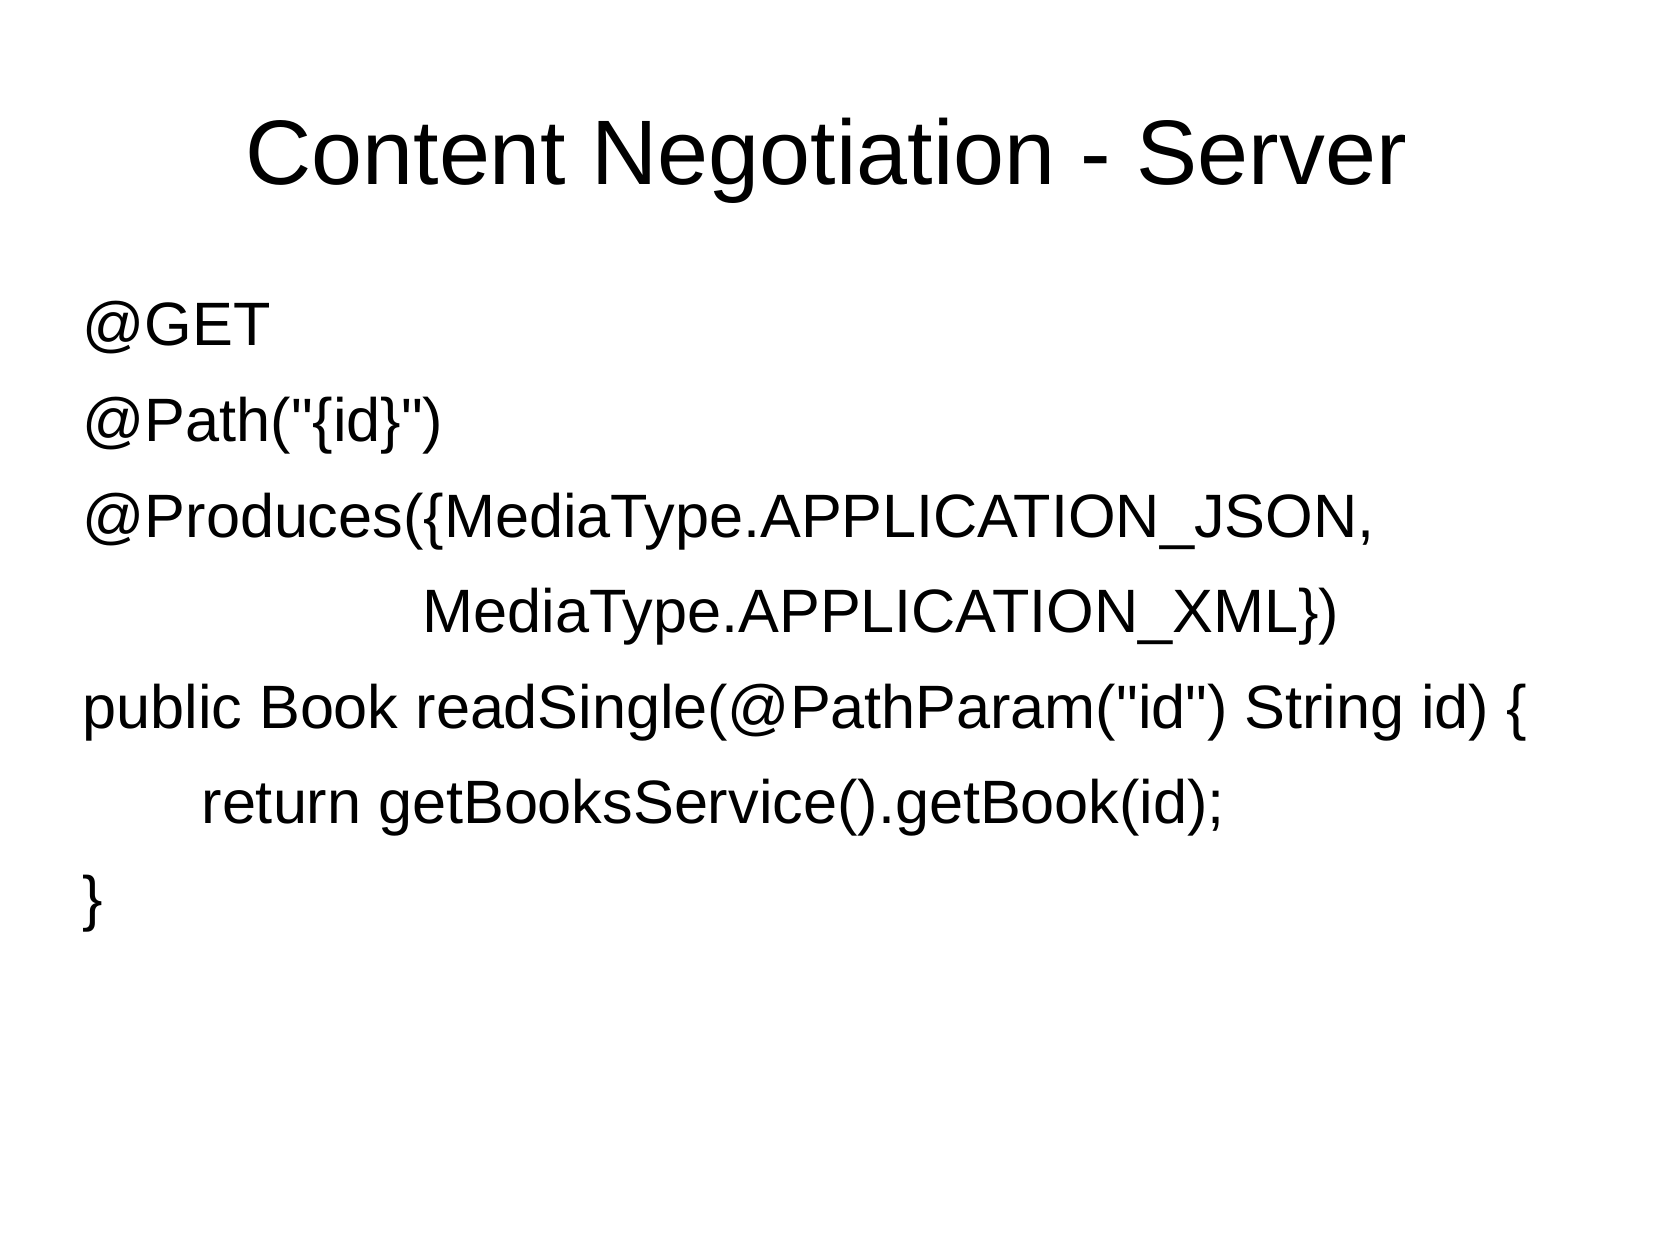

# Content Negotiation - Server
@GET
@Path("{id}")
@Produces({MediaType.APPLICATION_JSON,
 MediaType.APPLICATION_XML})
public Book readSingle(@PathParam("id") String id) {
 return getBooksService().getBook(id);
}